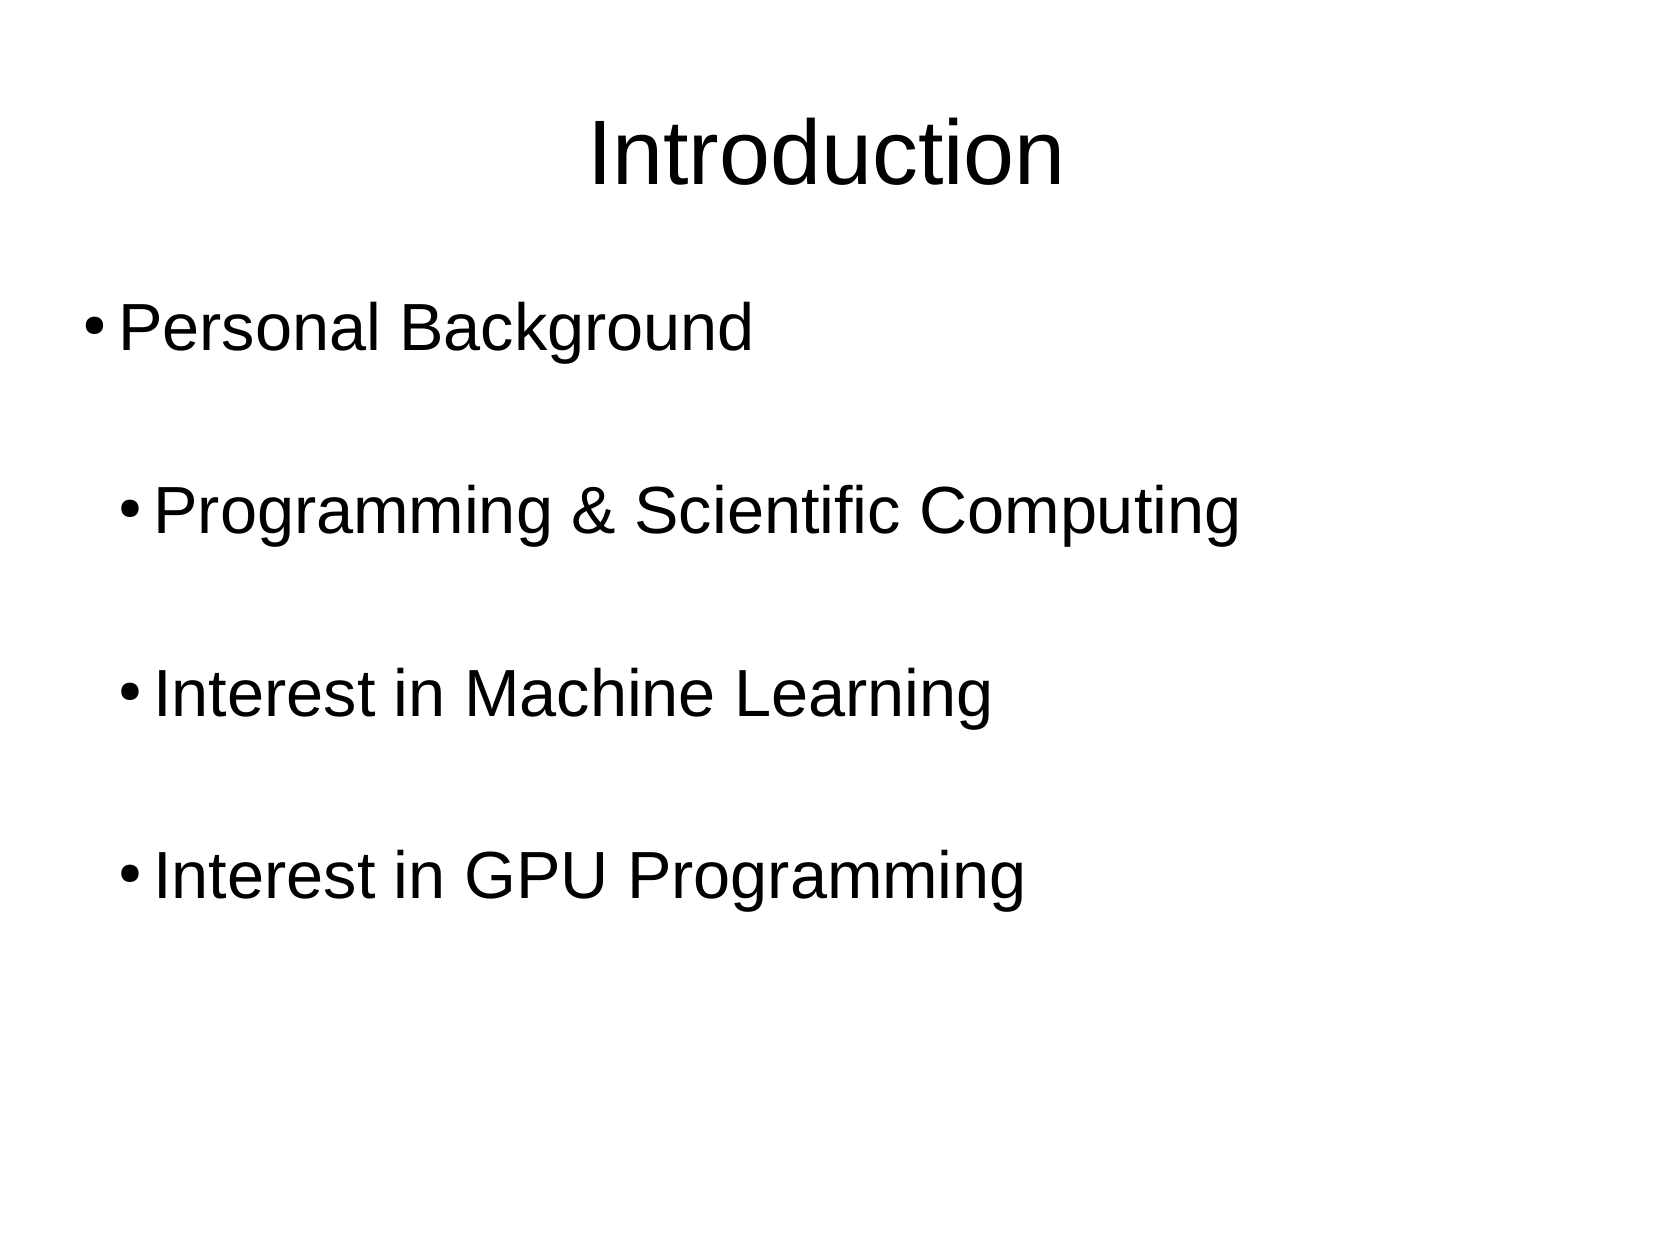

# Introduction
Personal Background
Programming & Scientific Computing
Interest in Machine Learning
Interest in GPU Programming